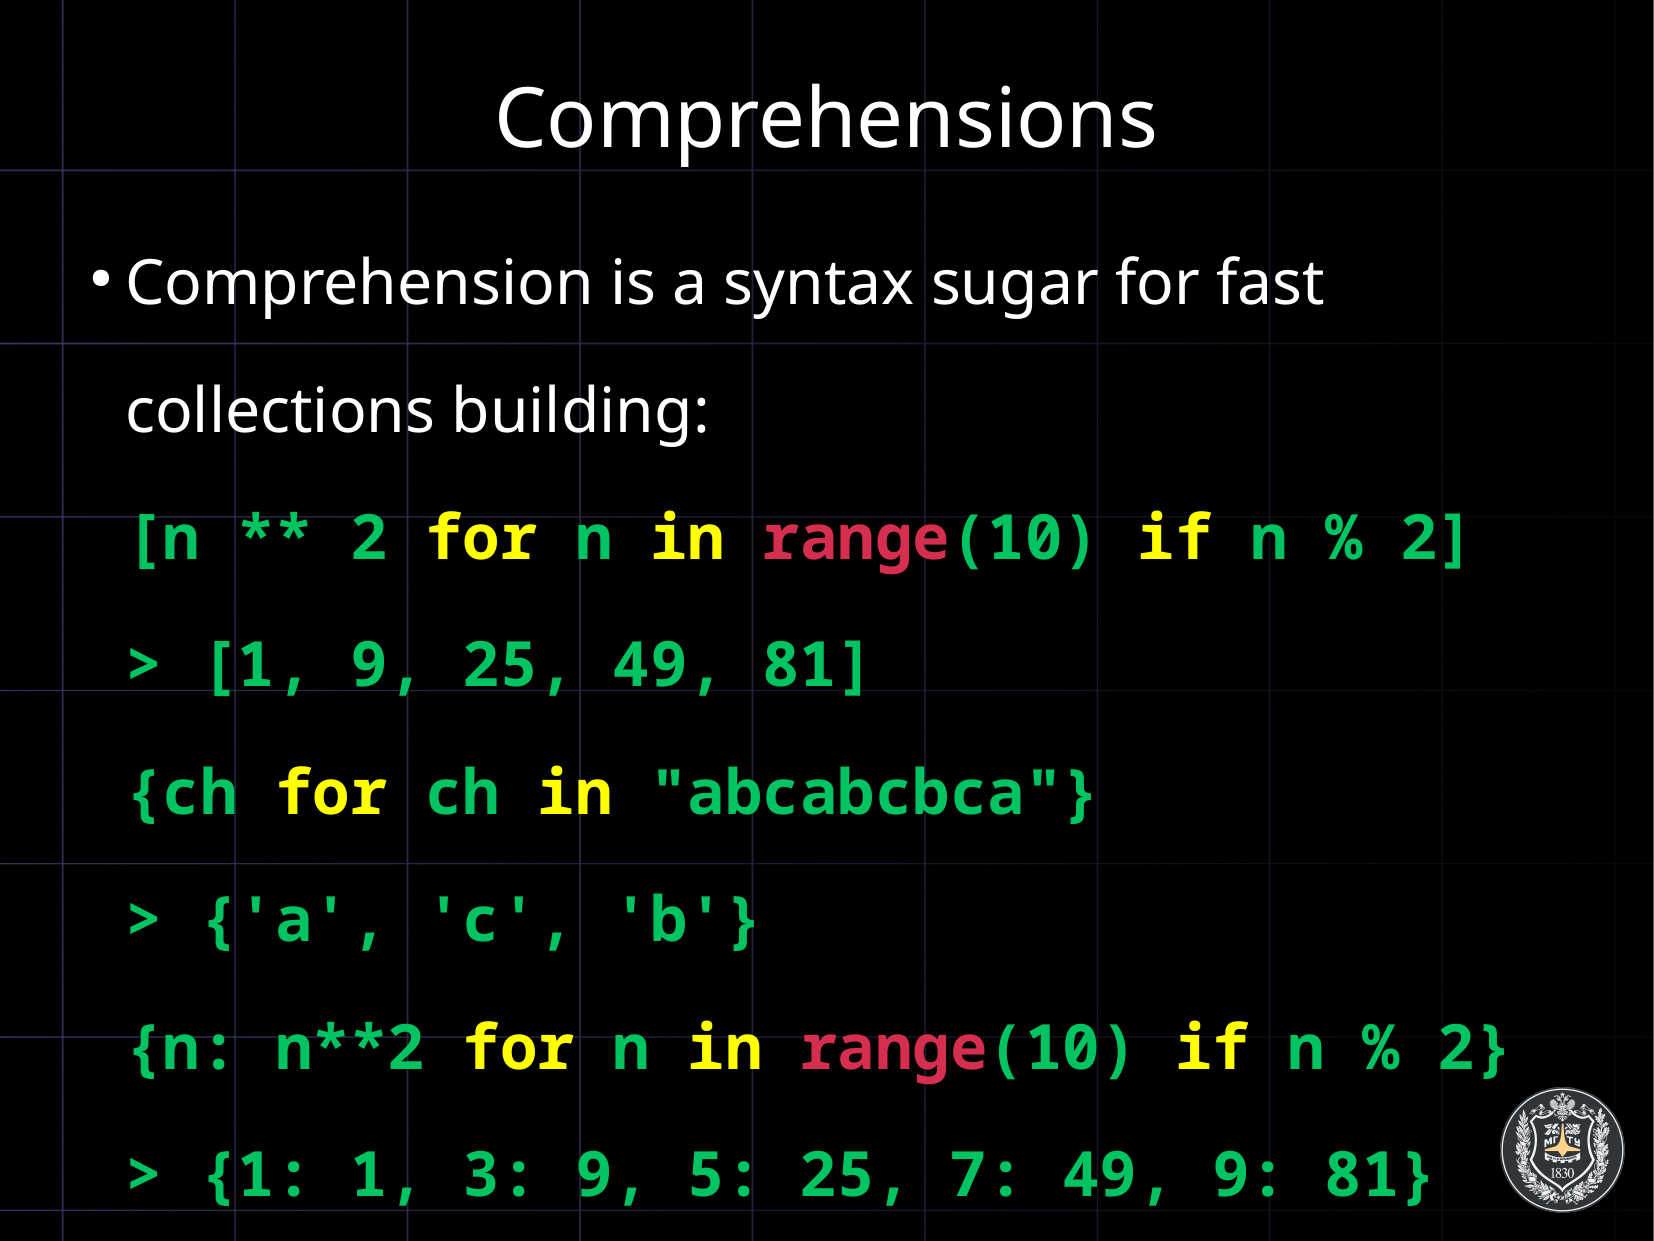

# Comprehensions
Comprehension is a syntax sugar for fast collections building:
[n ** 2 for n in range(10) if n % 2]
> [1, 9, 25, 49, 81]
{ch for ch in "abcabcbca"}
> {'a', 'c', 'b'}
{n: n**2 for n in range(10) if n % 2}
> {1: 1, 3: 9, 5: 25, 7: 49, 9: 81}
gen = (n ** 2 for n in range(10))
# it’s not a tuple!!!